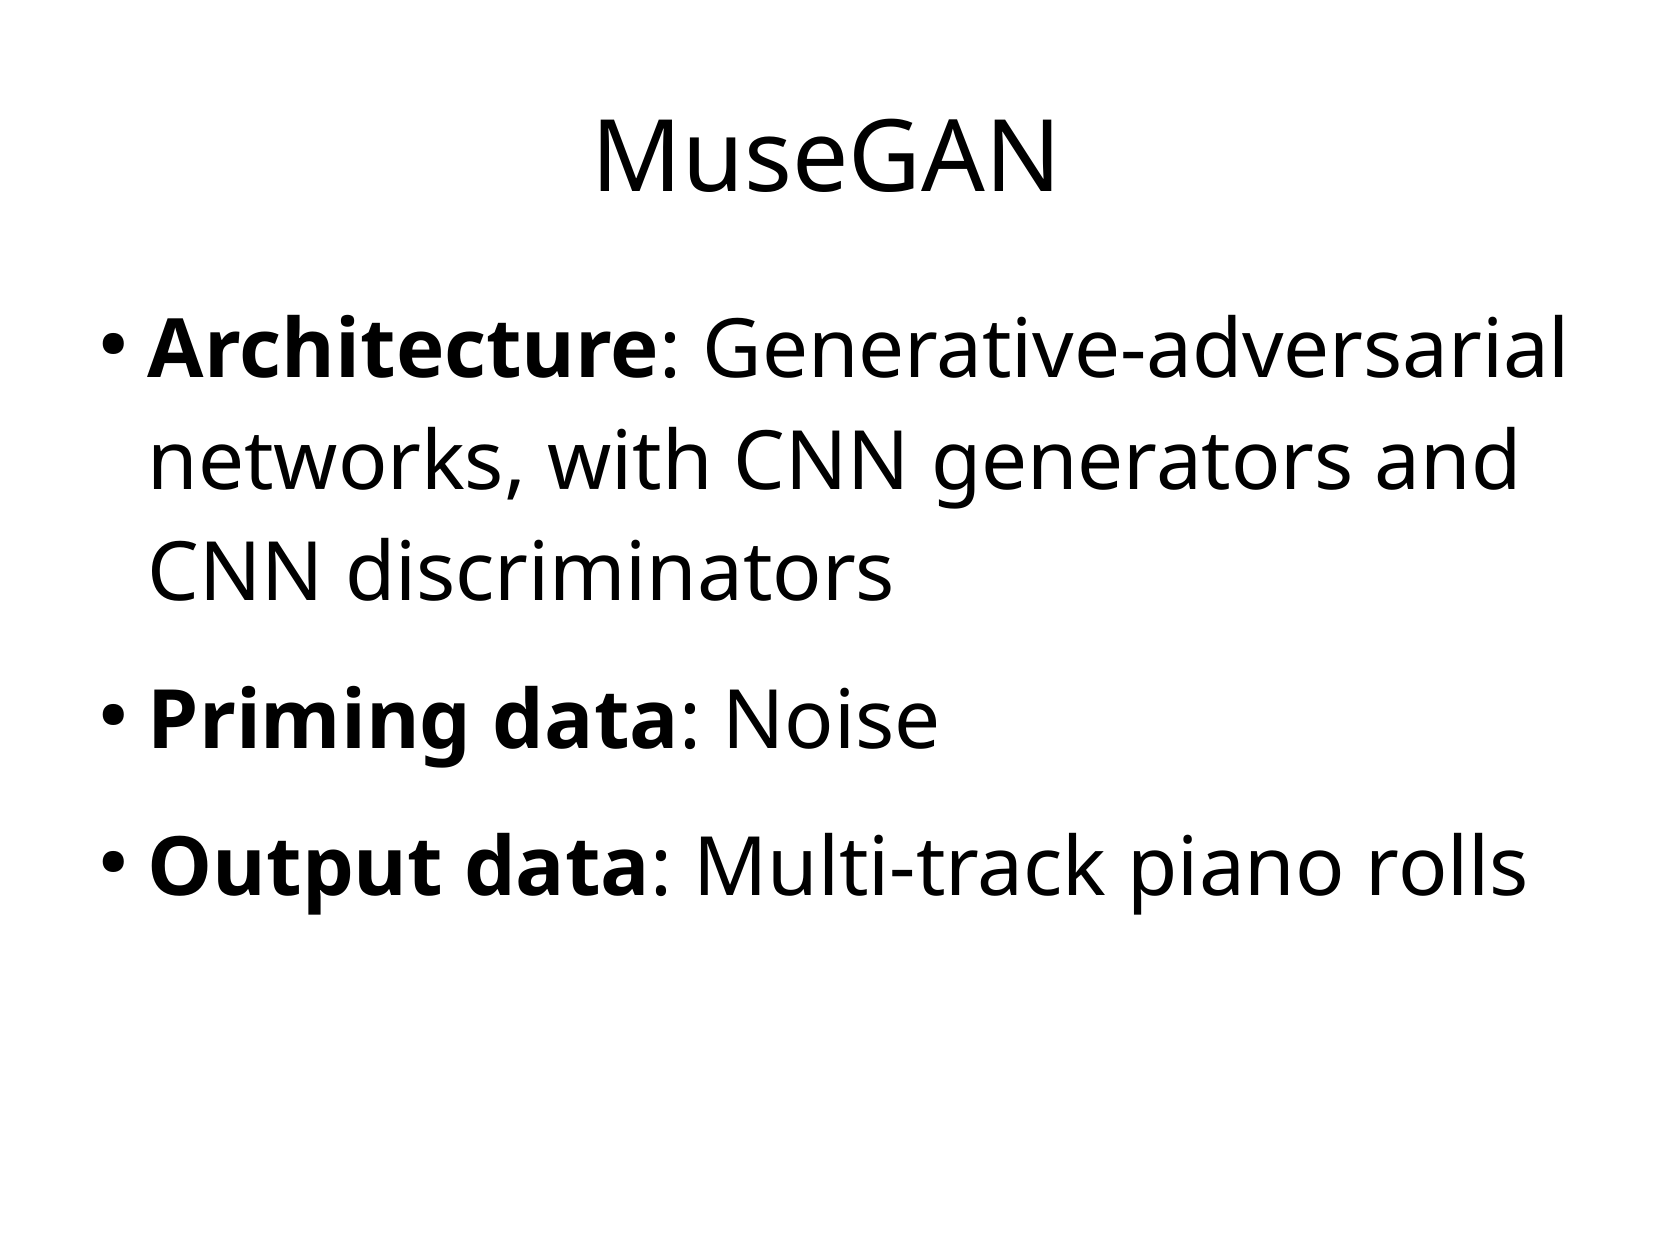

# MuseGAN
Architecture: Generative-adversarial networks, with CNN generators and CNN discriminators
Priming data: Noise
Output data: Multi-track piano rolls